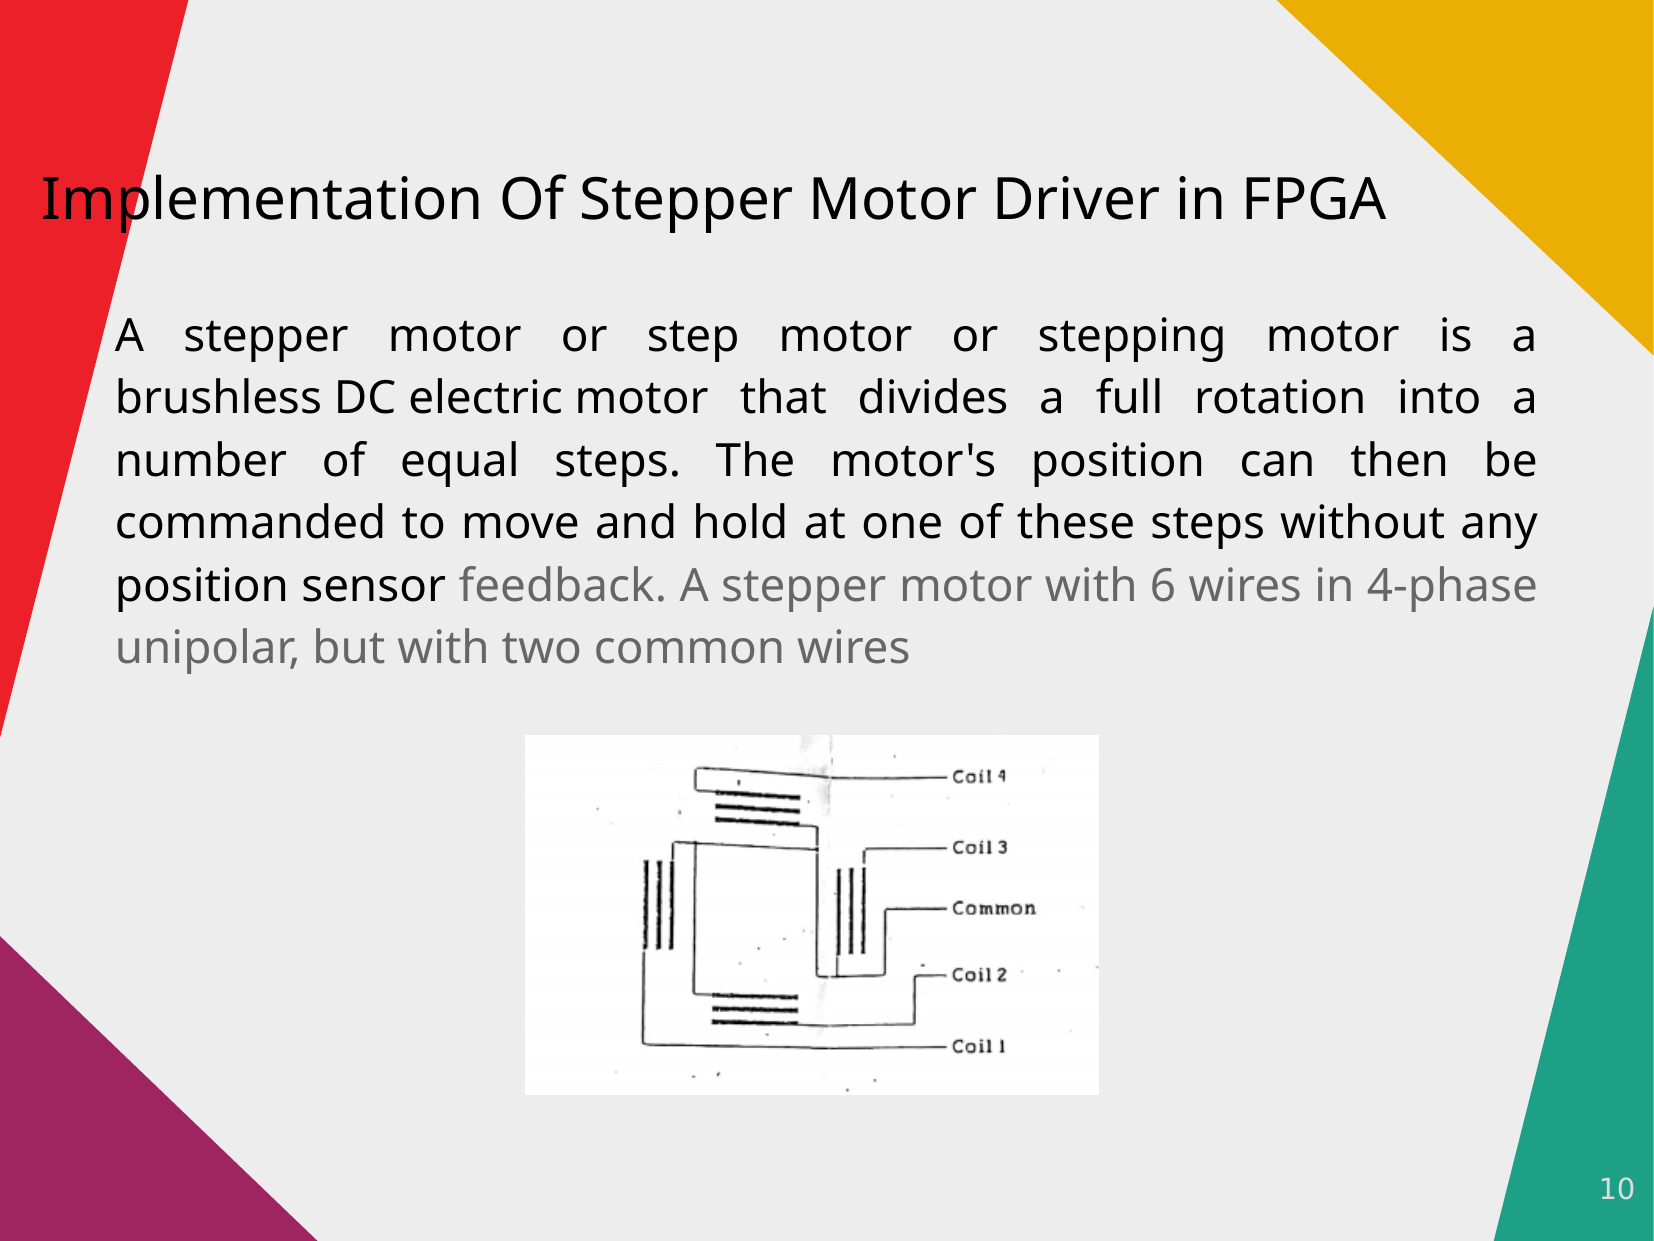

Implementation Of Stepper Motor Driver in FPGA
# A stepper motor or step motor or stepping motor is a brushless DC electric motor that divides a full rotation into a number of equal steps. The motor's position can then be commanded to move and hold at one of these steps without any position sensor feedback. A stepper motor with 6 wires in 4-phase unipolar, but with two common wires
10